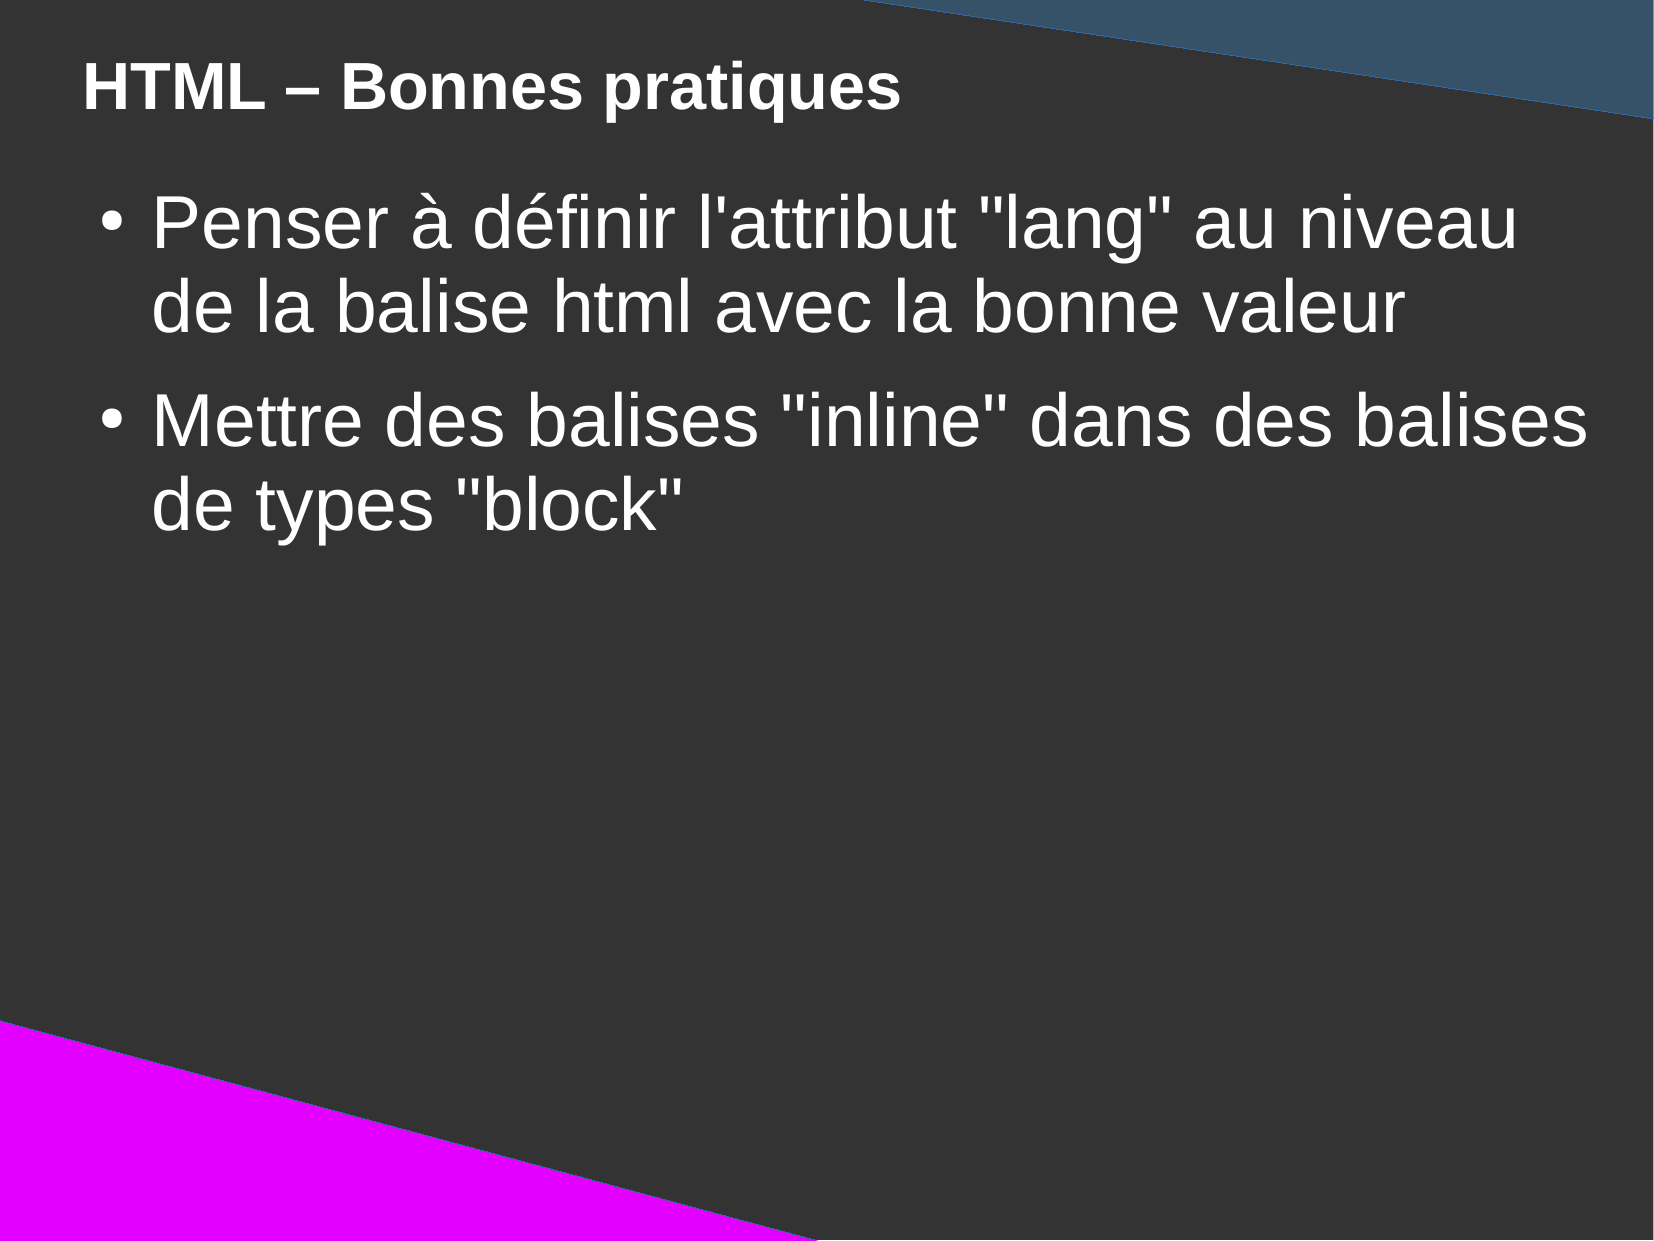

# HTML – Bonnes pratiques
Penser à définir l'attribut "lang" au niveau de la balise html avec la bonne valeur
Mettre des balises "inline" dans des balises de types "block"